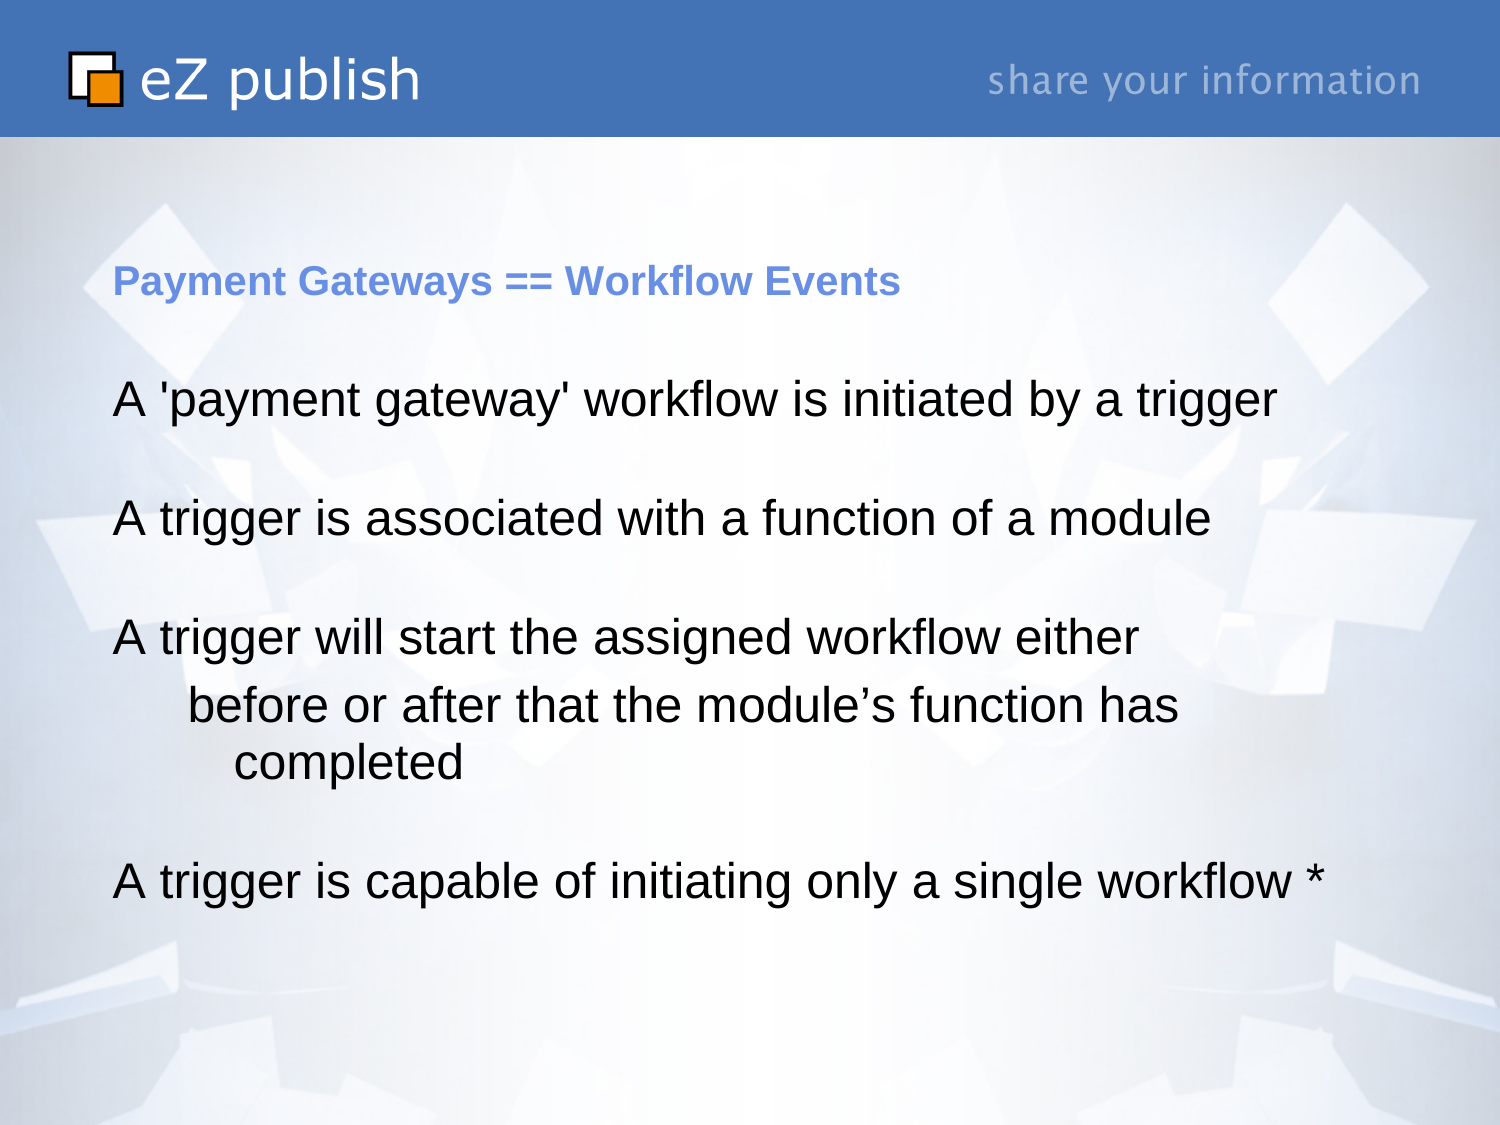

# Payment Gateways == Workflow Events
A 'payment gateway' workflow is initiated by a trigger
A trigger is associated with a function of a module
A trigger will start the assigned workflow either
before or after that the module’s function has completed
A trigger is capable of initiating only a single workflow *